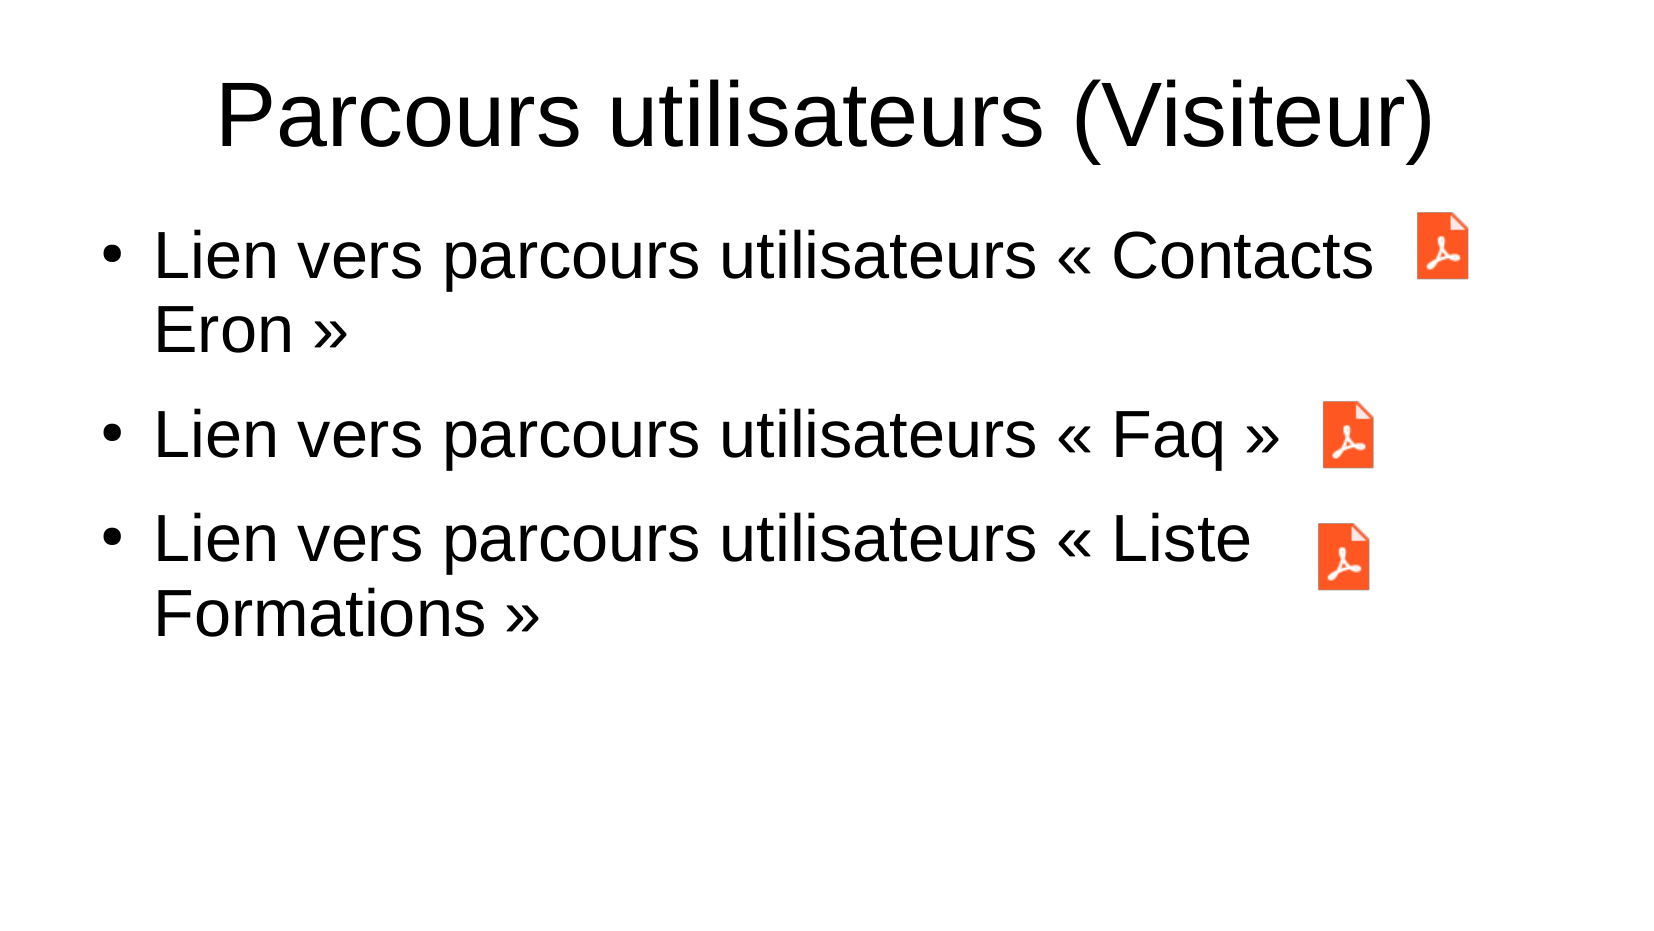

# Parcours utilisateurs (Visiteur)
Lien vers parcours utilisateurs « Contacts Eron »
Lien vers parcours utilisateurs « Faq »
Lien vers parcours utilisateurs « Liste Formations »